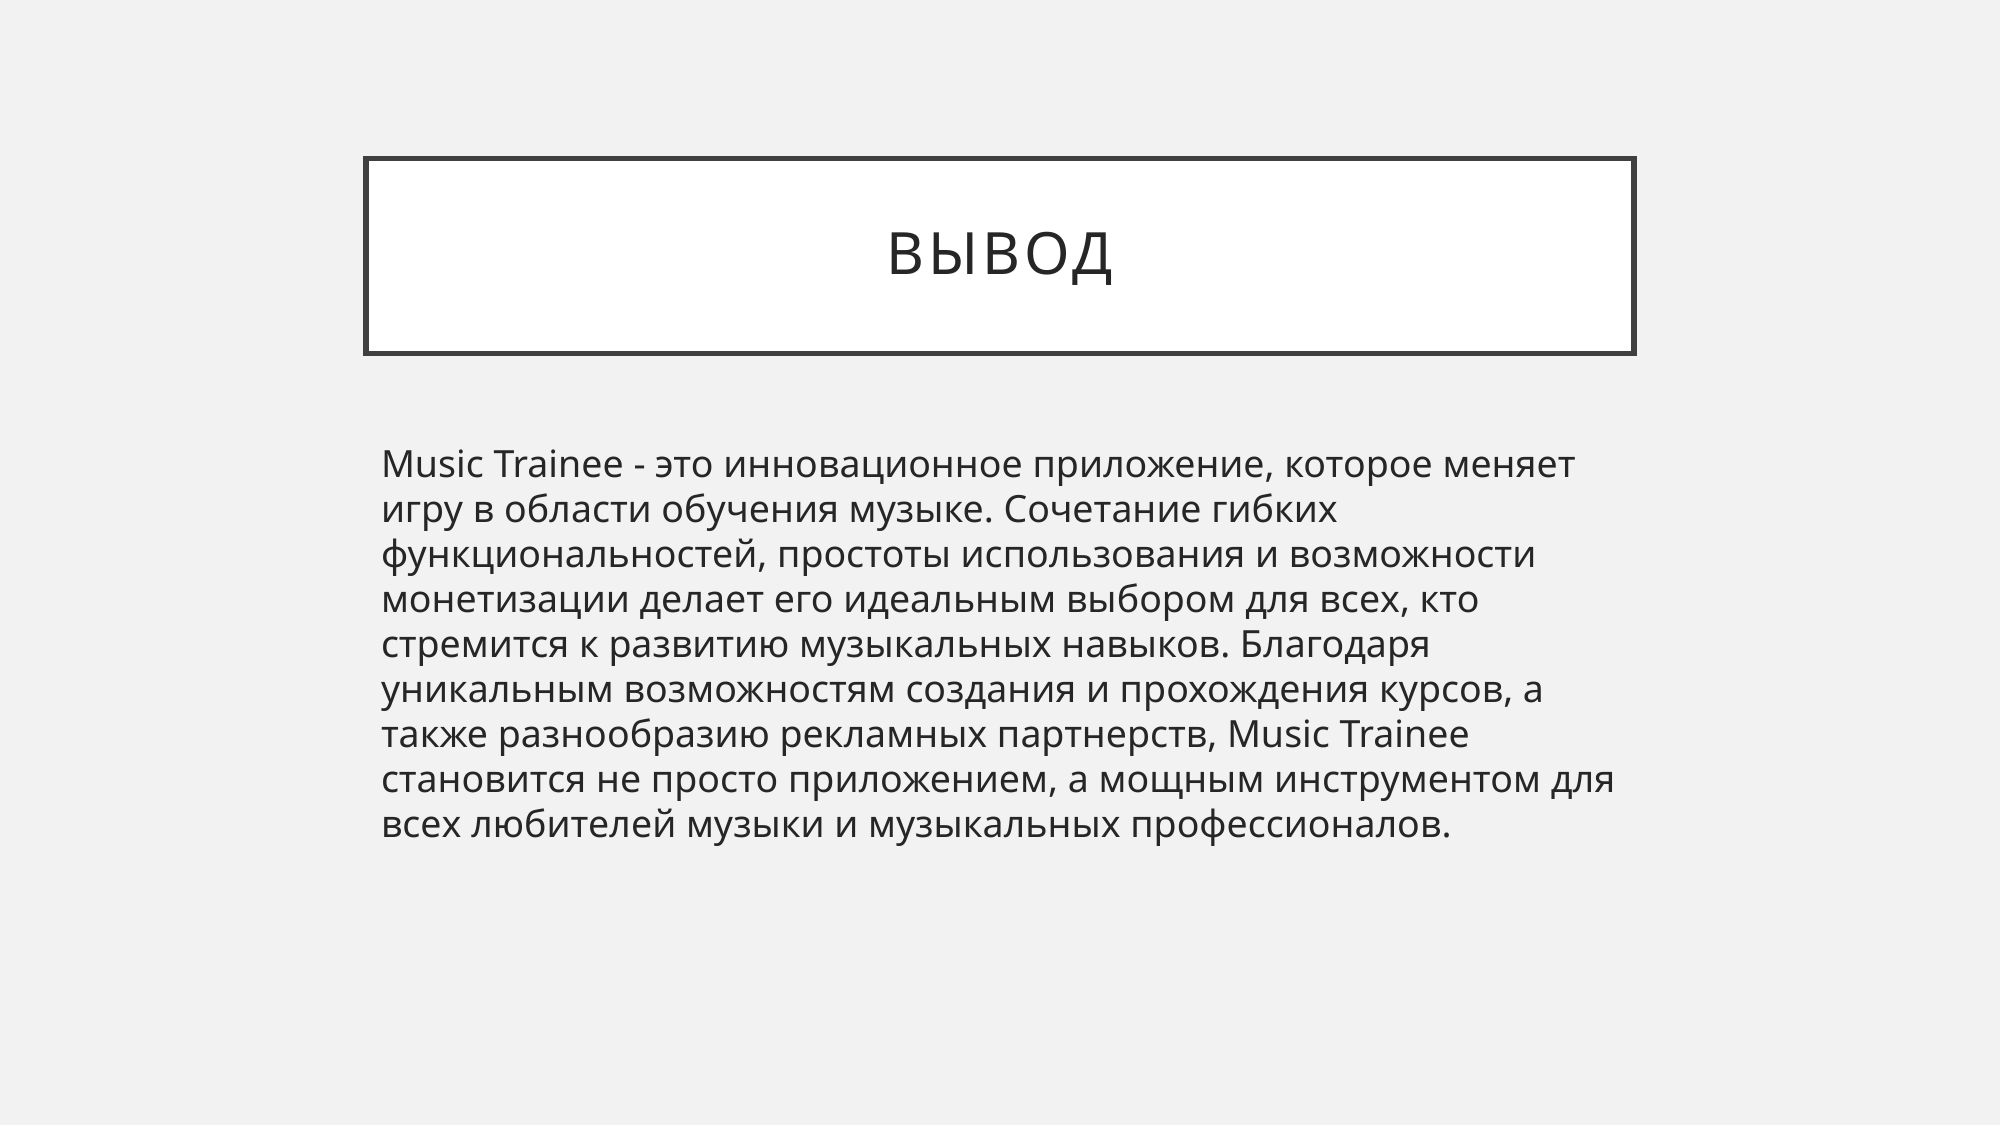

# Вывод
Music Trainee - это инновационное приложение, которое меняет игру в области обучения музыке. Сочетание гибких функциональностей, простоты использования и возможности монетизации делает его идеальным выбором для всех, кто стремится к развитию музыкальных навыков. Благодаря уникальным возможностям создания и прохождения курсов, а также разнообразию рекламных партнерств, Music Trainee становится не просто приложением, а мощным инструментом для всех любителей музыки и музыкальных профессионалов.